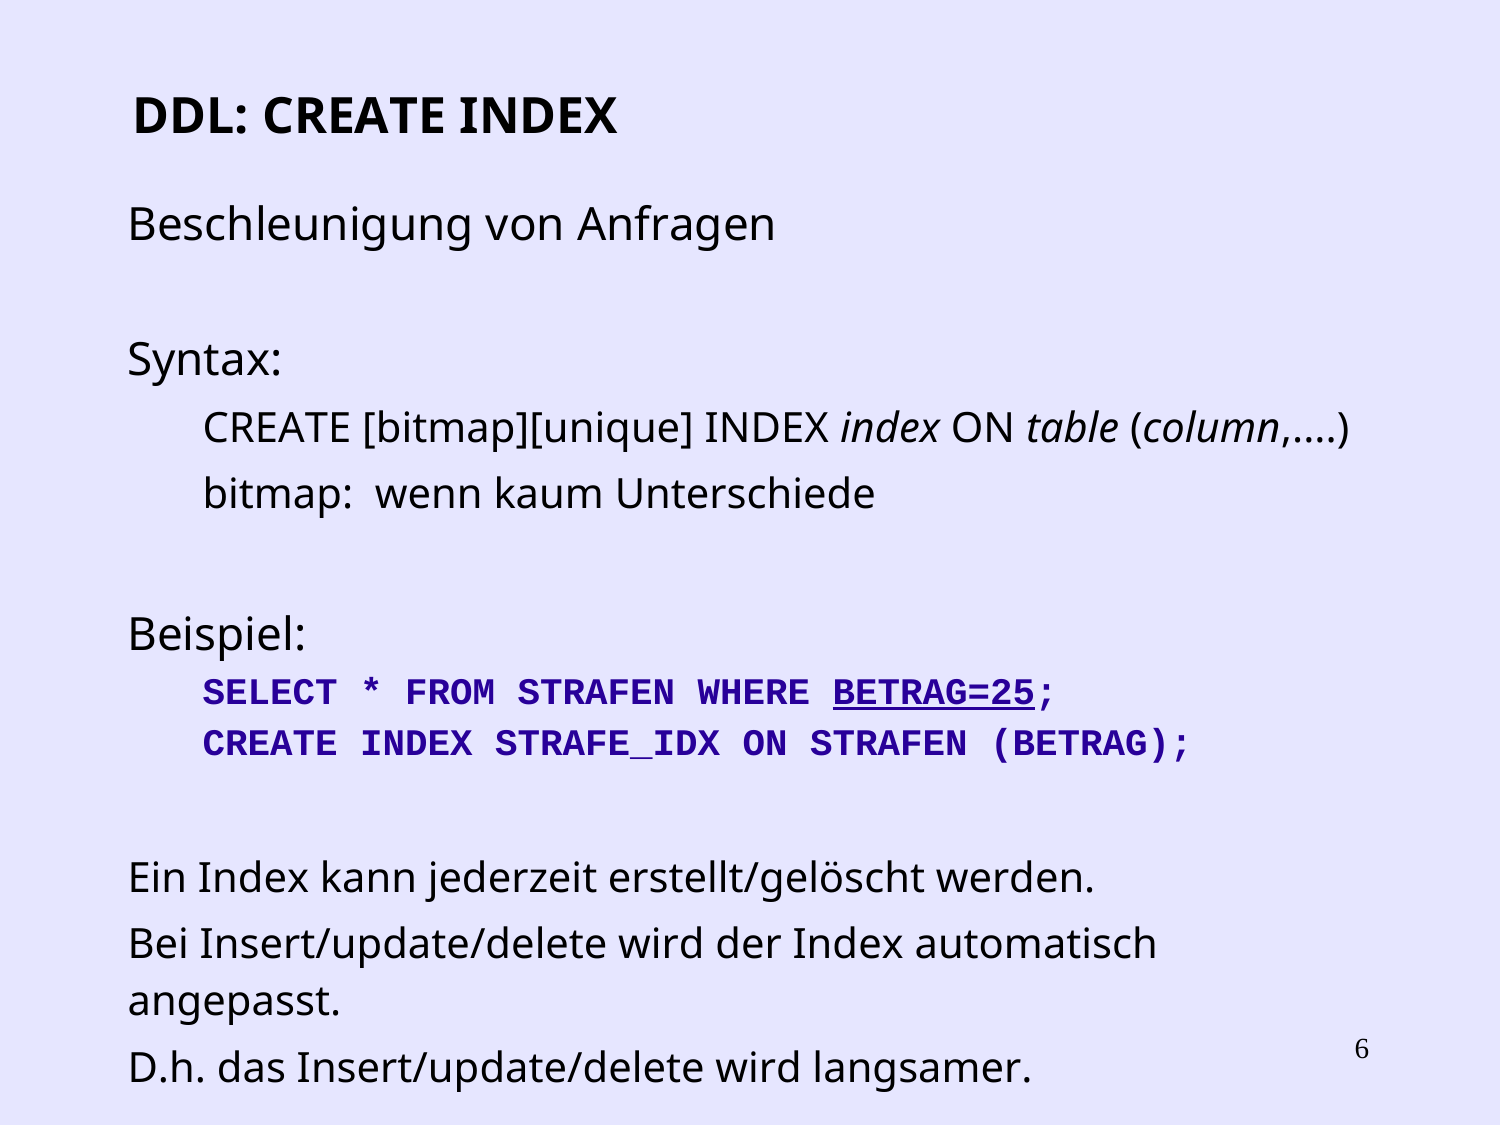

# DDL: CREATE INDEX
Beschleunigung von Anfragen
Syntax:
CREATE [bitmap][unique] INDEX index ON table (column,....)‏
bitmap: wenn kaum Unterschiede
Beispiel:
SELECT * FROM STRAFEN WHERE BETRAG=25;
CREATE INDEX STRAFE_IDX ON STRAFEN (BETRAG);
Ein Index kann jederzeit erstellt/gelöscht werden.
Bei Insert/update/delete wird der Index automatisch angepasst.
D.h. das Insert/update/delete wird langsamer.
6